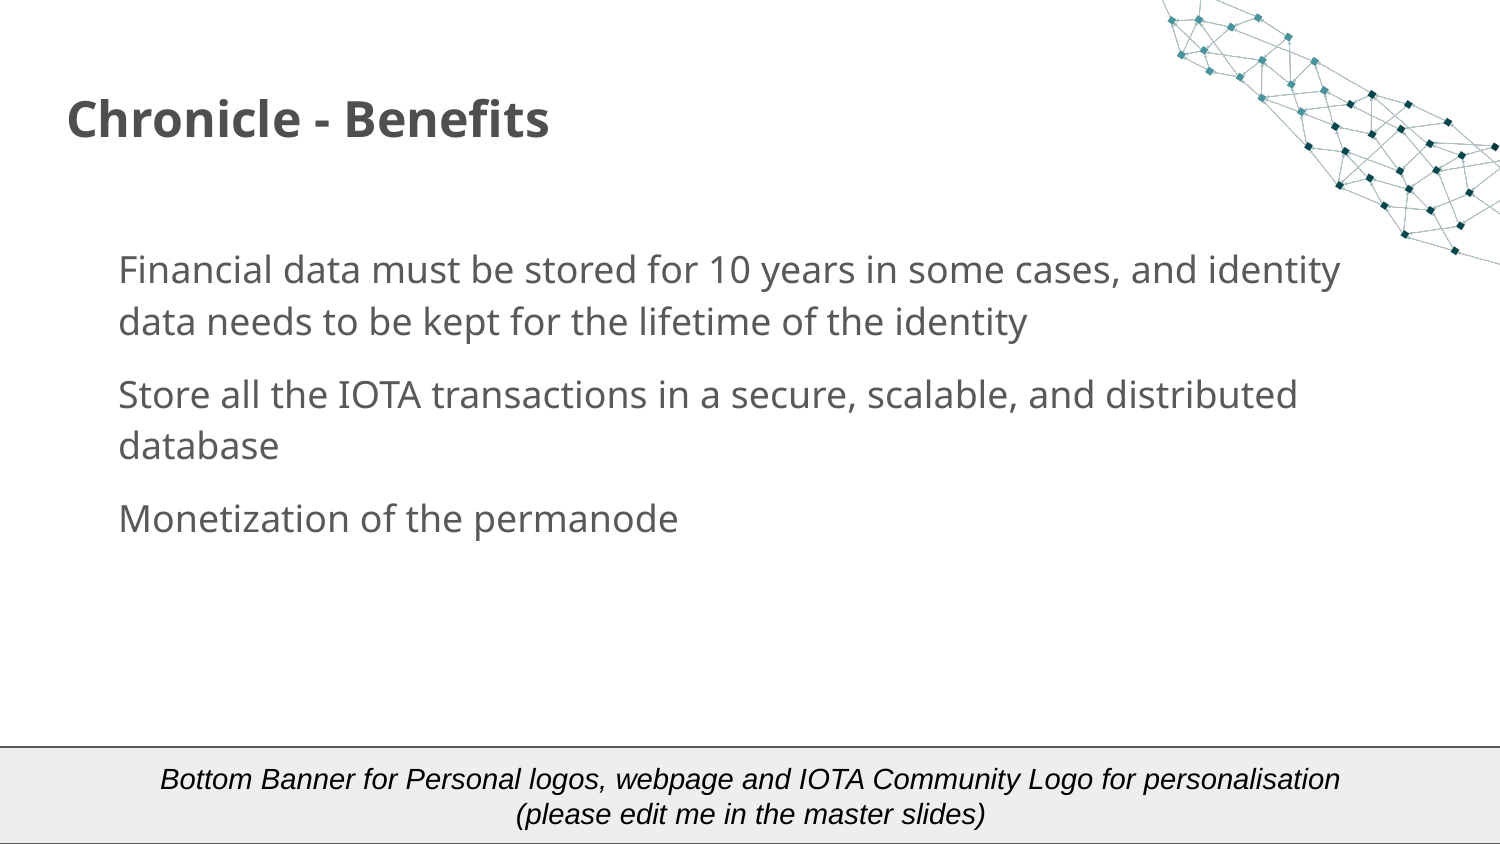

Chronicle - Benefits
# Financial data must be stored for 10 years in some cases, and identity data needs to be kept for the lifetime of the identity
Store all the IOTA transactions in a secure, scalable, and distributed database
Monetization of the permanode